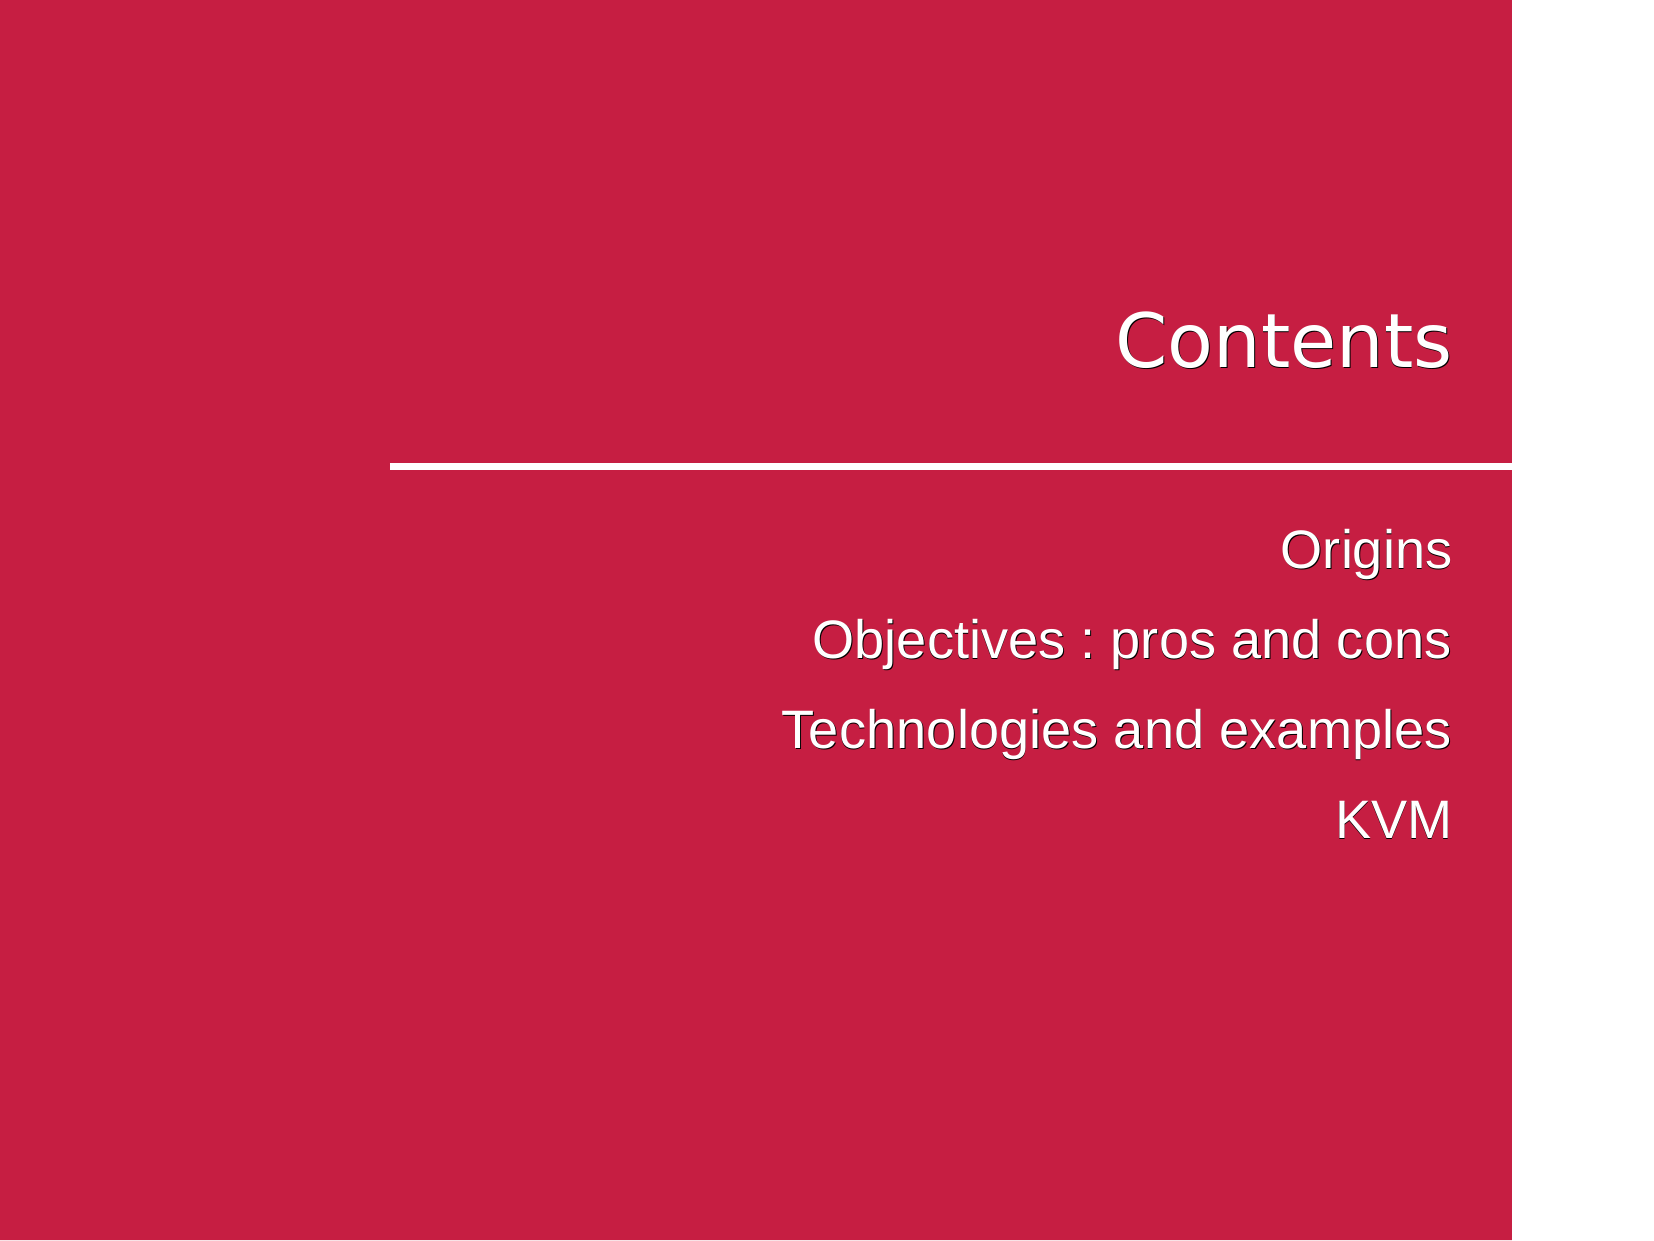

# Contents
Origins
Objectives : pros and cons
Technologies and examples
KVM